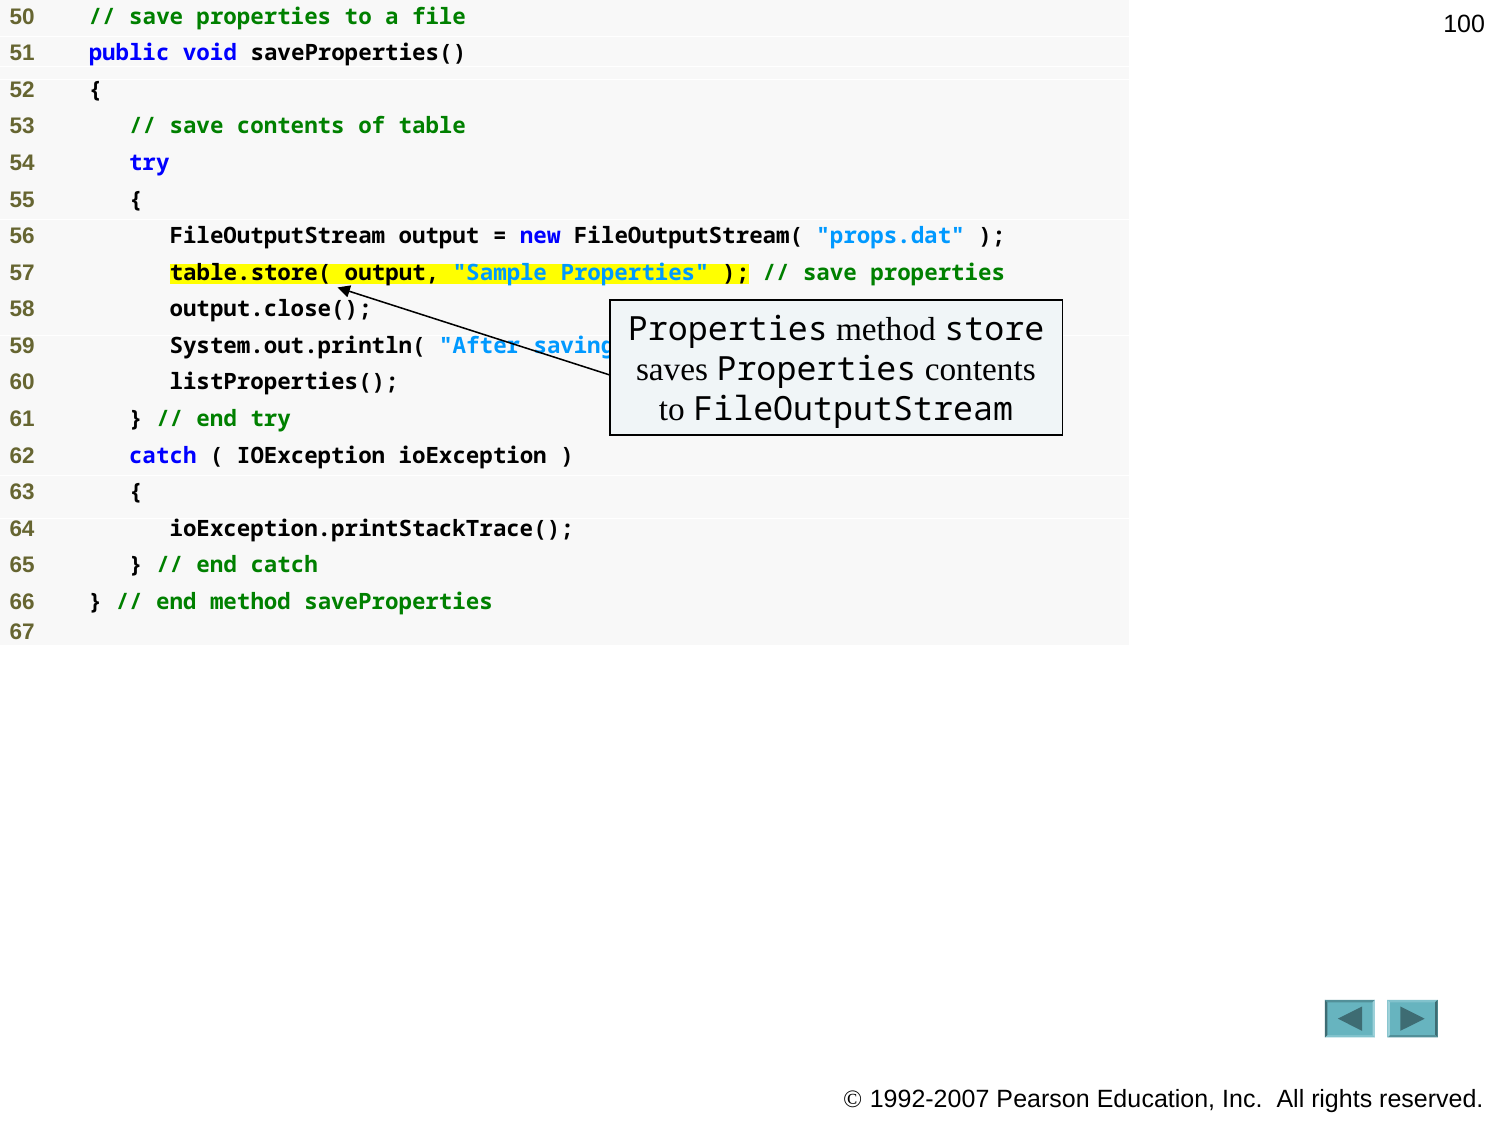

#
Properties method store saves Properties contents to FileOutputStream